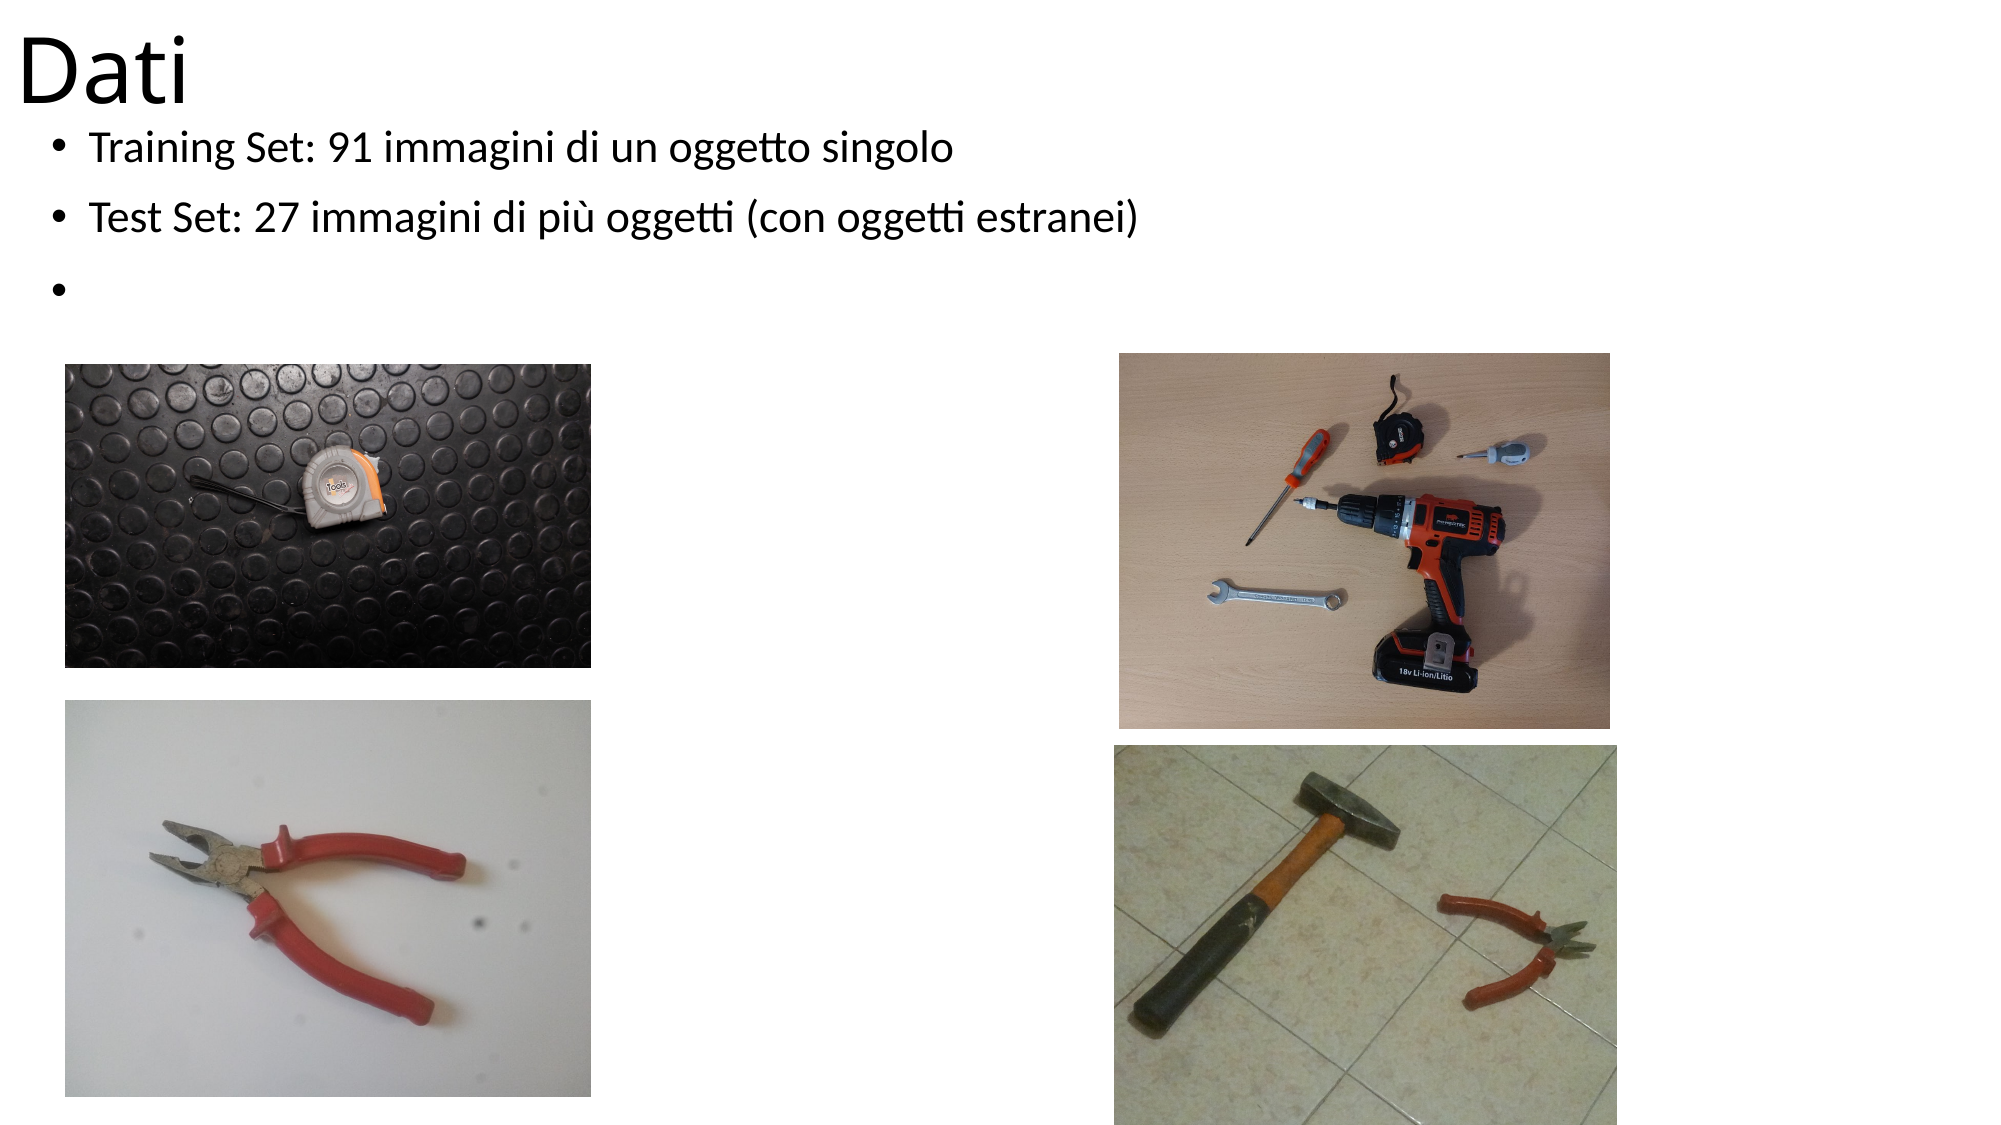

# Dati
Training Set: 91 immagini di un oggetto singolo
Test Set: 27 immagini di più oggetti (con oggetti estranei)